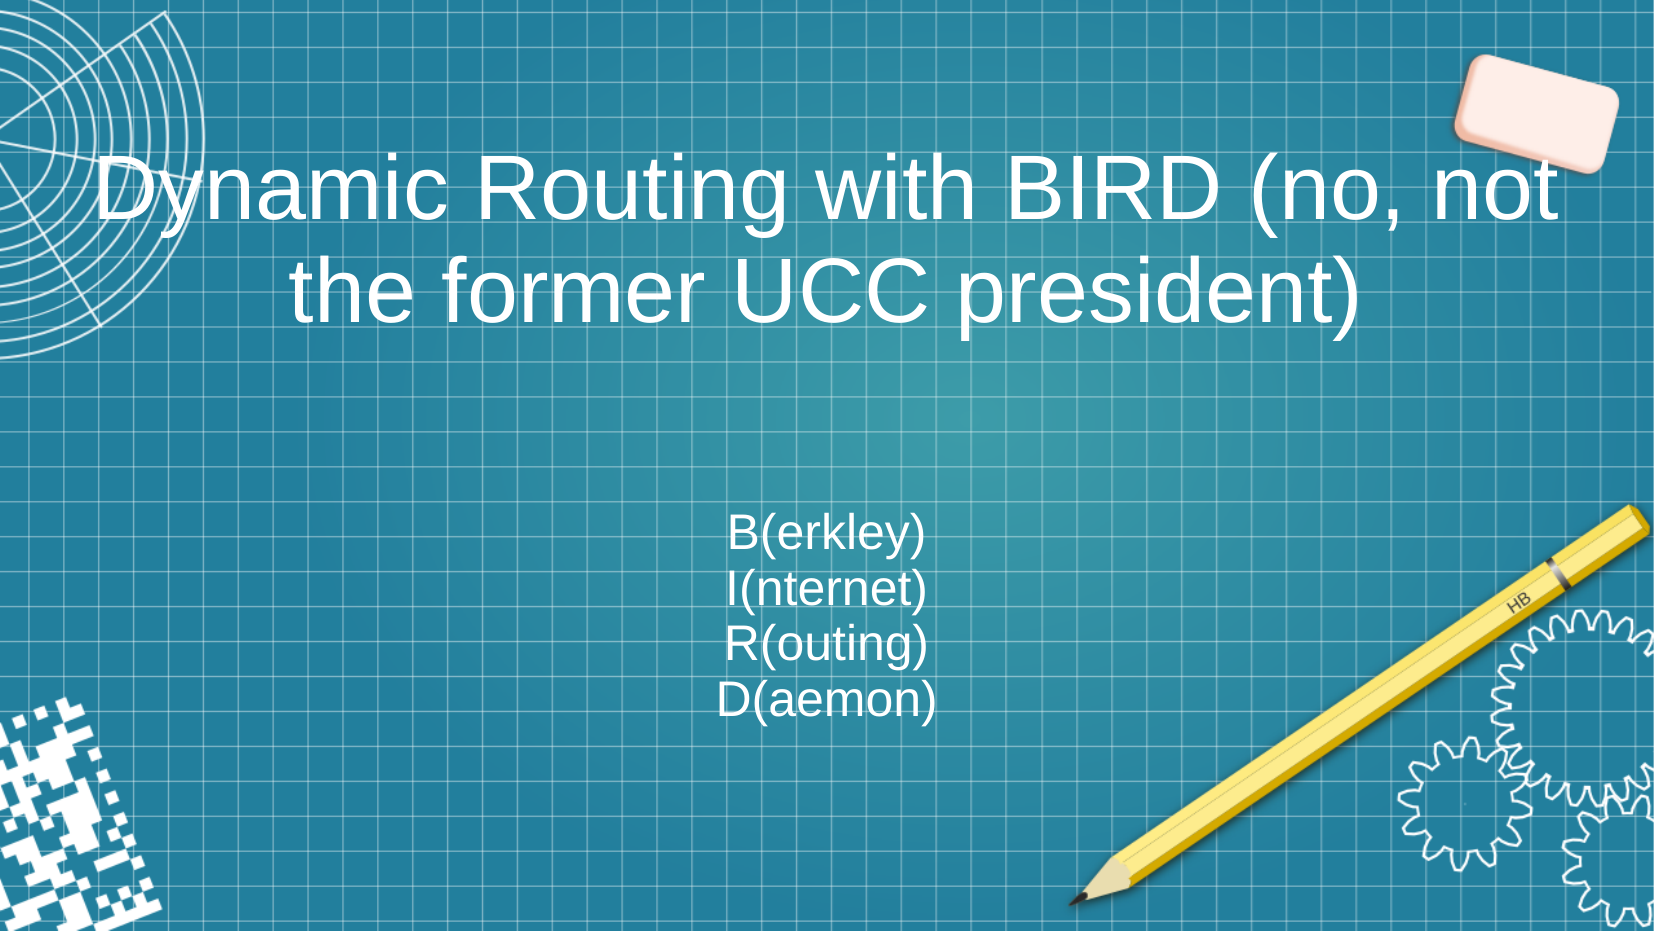

# Dynamic Routing with BIRD (no, not the former UCC president)
B(erkley)
I(nternet)
R(outing)
D(aemon)